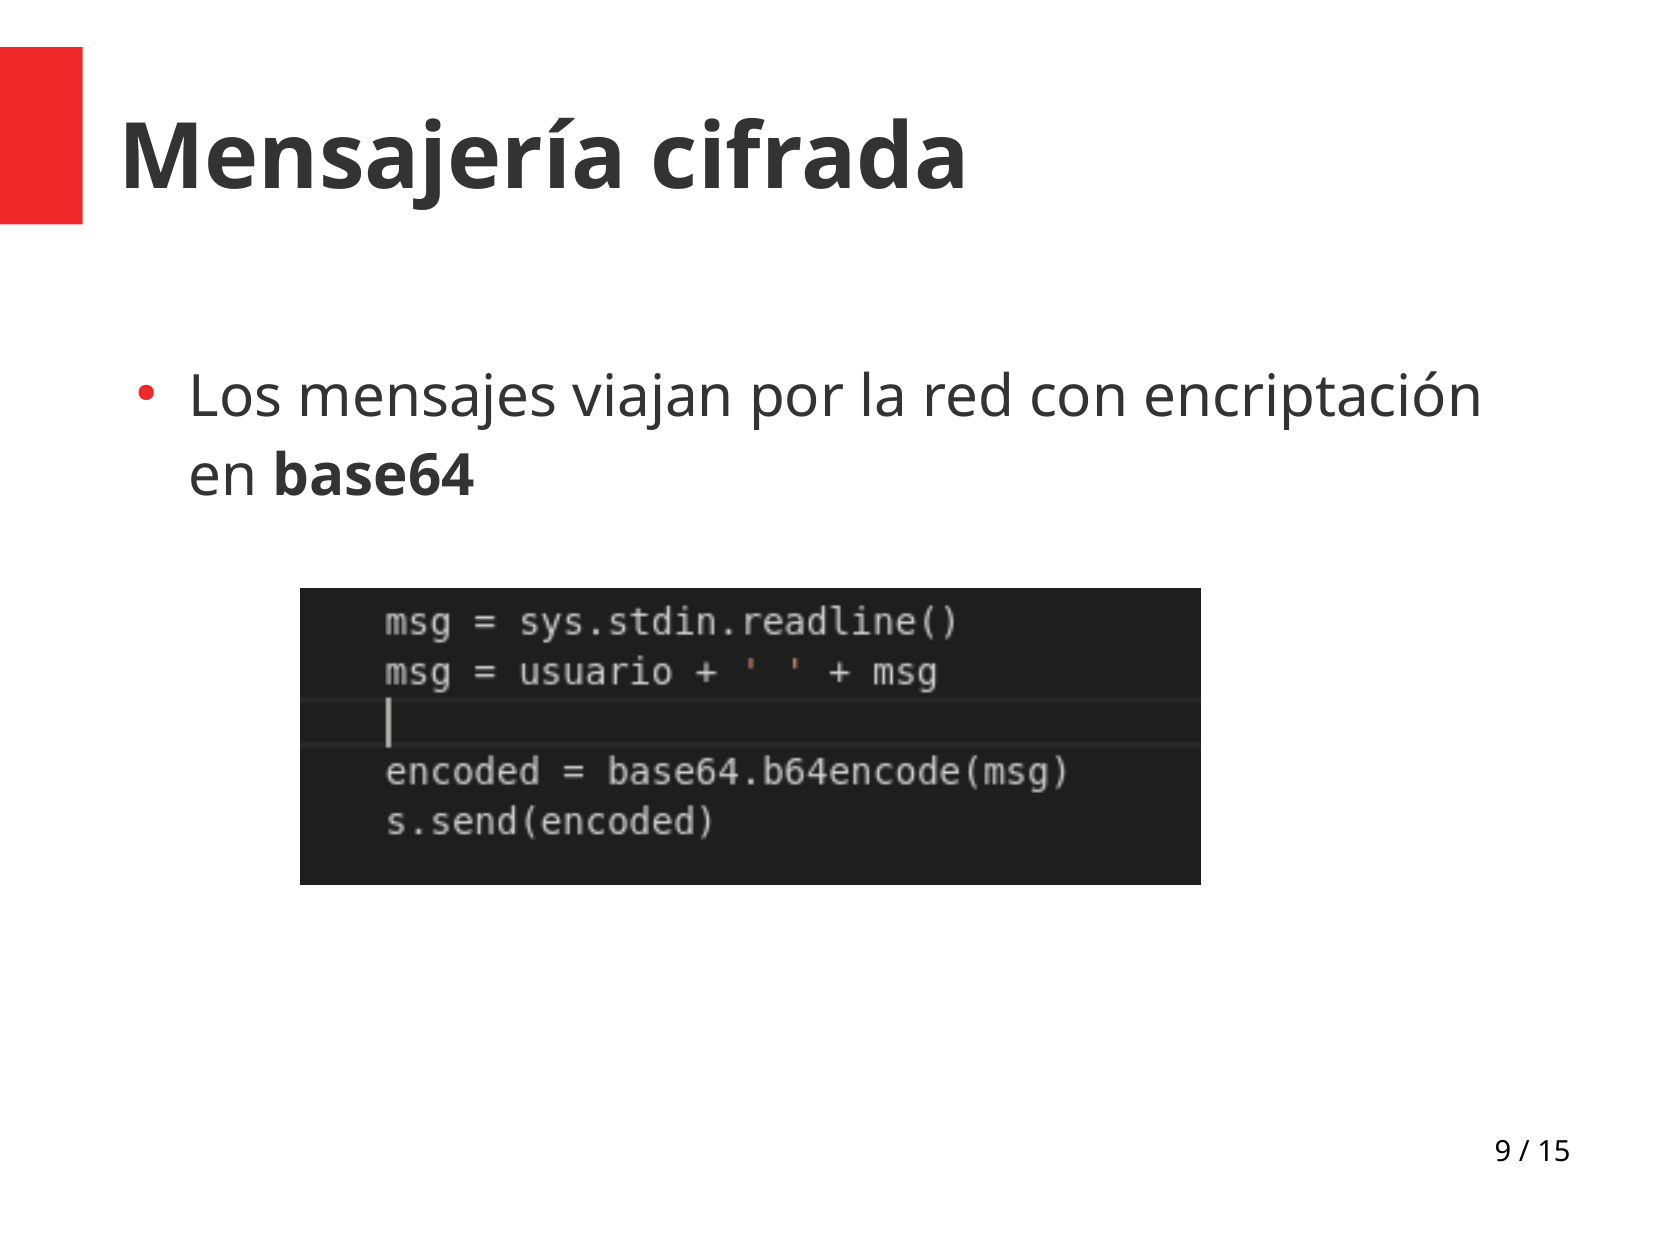

# Mensajería cifrada
Los mensajes viajan por la red con encriptación en base64
9